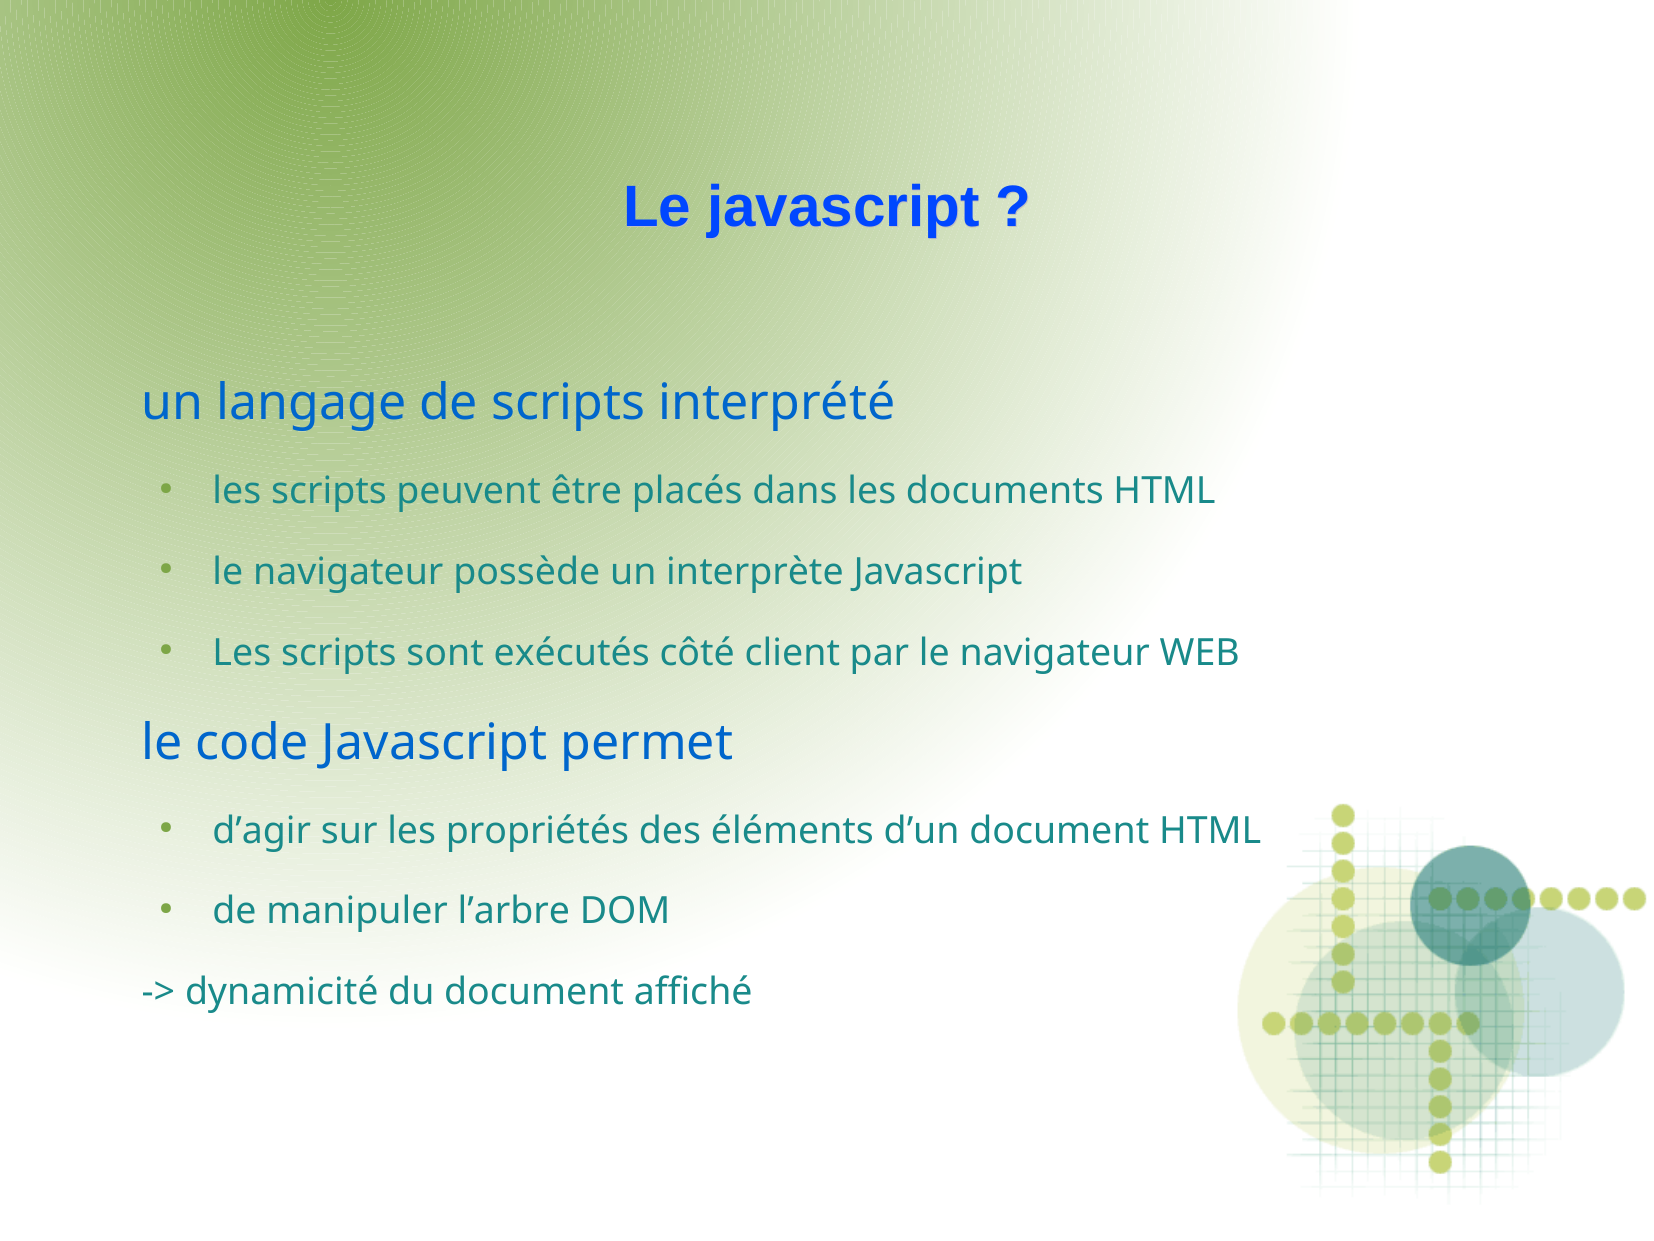

# Le javascript ?
un langage de scripts interprété
les scripts peuvent être placés dans les documents HTML
le navigateur possède un interprète Javascript
Les scripts sont exécutés côté client par le navigateur WEB
le code Javascript permet
d’agir sur les propriétés des éléments d’un document HTML
de manipuler l’arbre DOM
-> dynamicité du document affiché